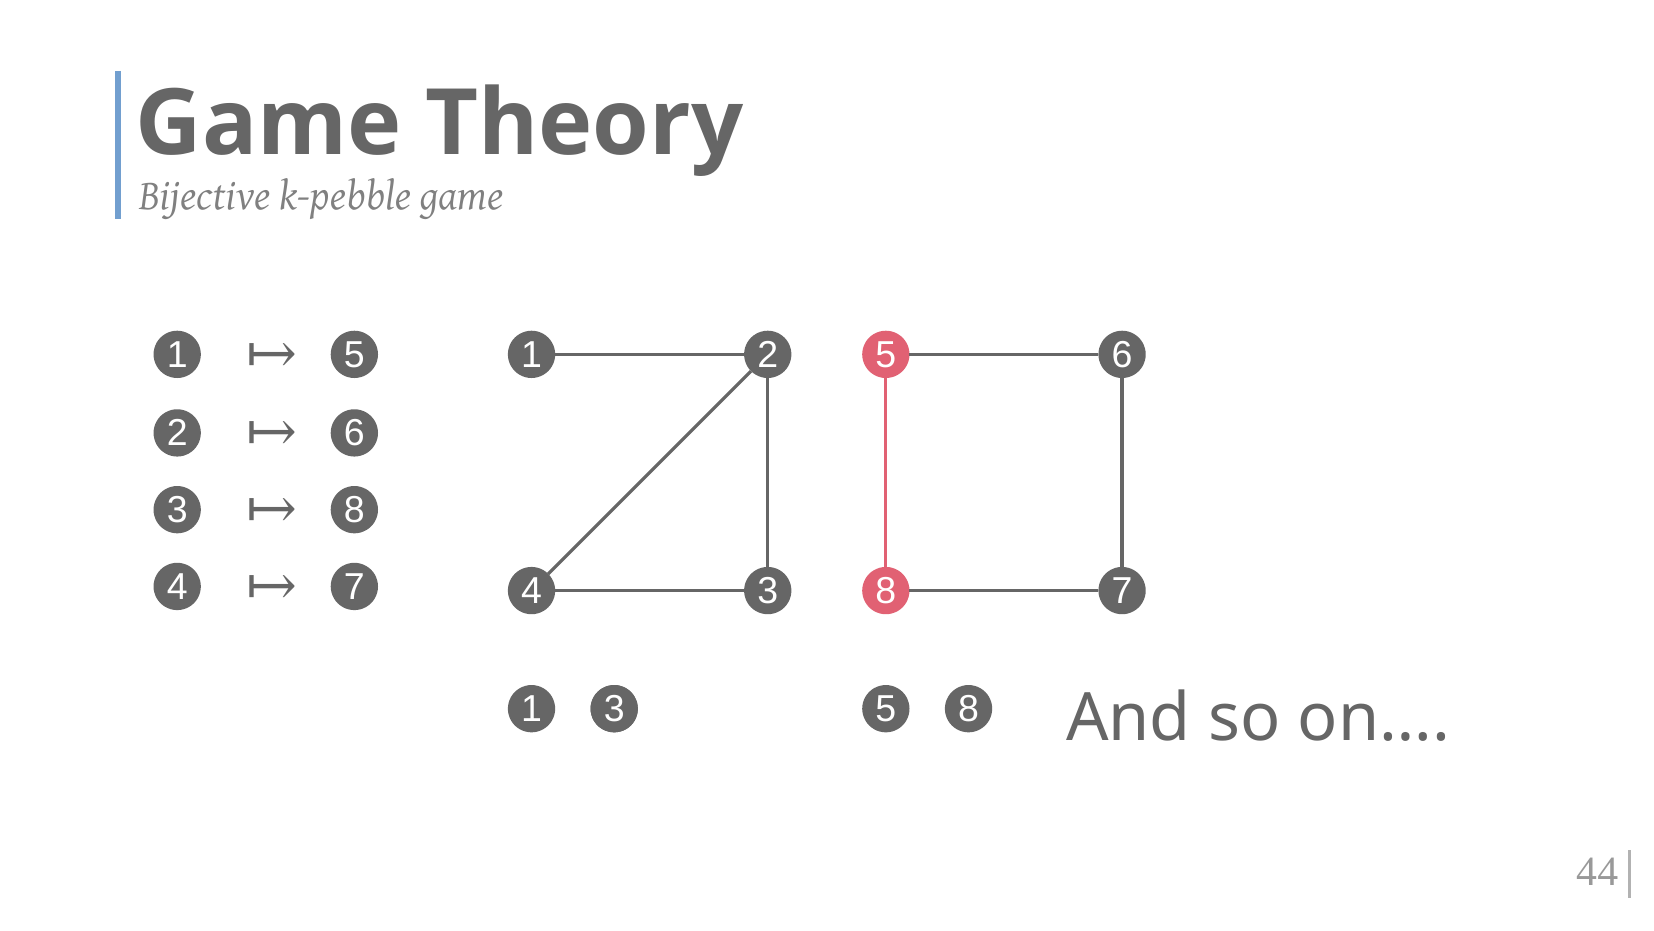

# Game Theory
Bijective k-pebble game
↦
1
5
1
2
5
6
↦
2
6
↦
3
8
↦
4
7
4
3
8
7
And so on….
1
4
3
5
8
44